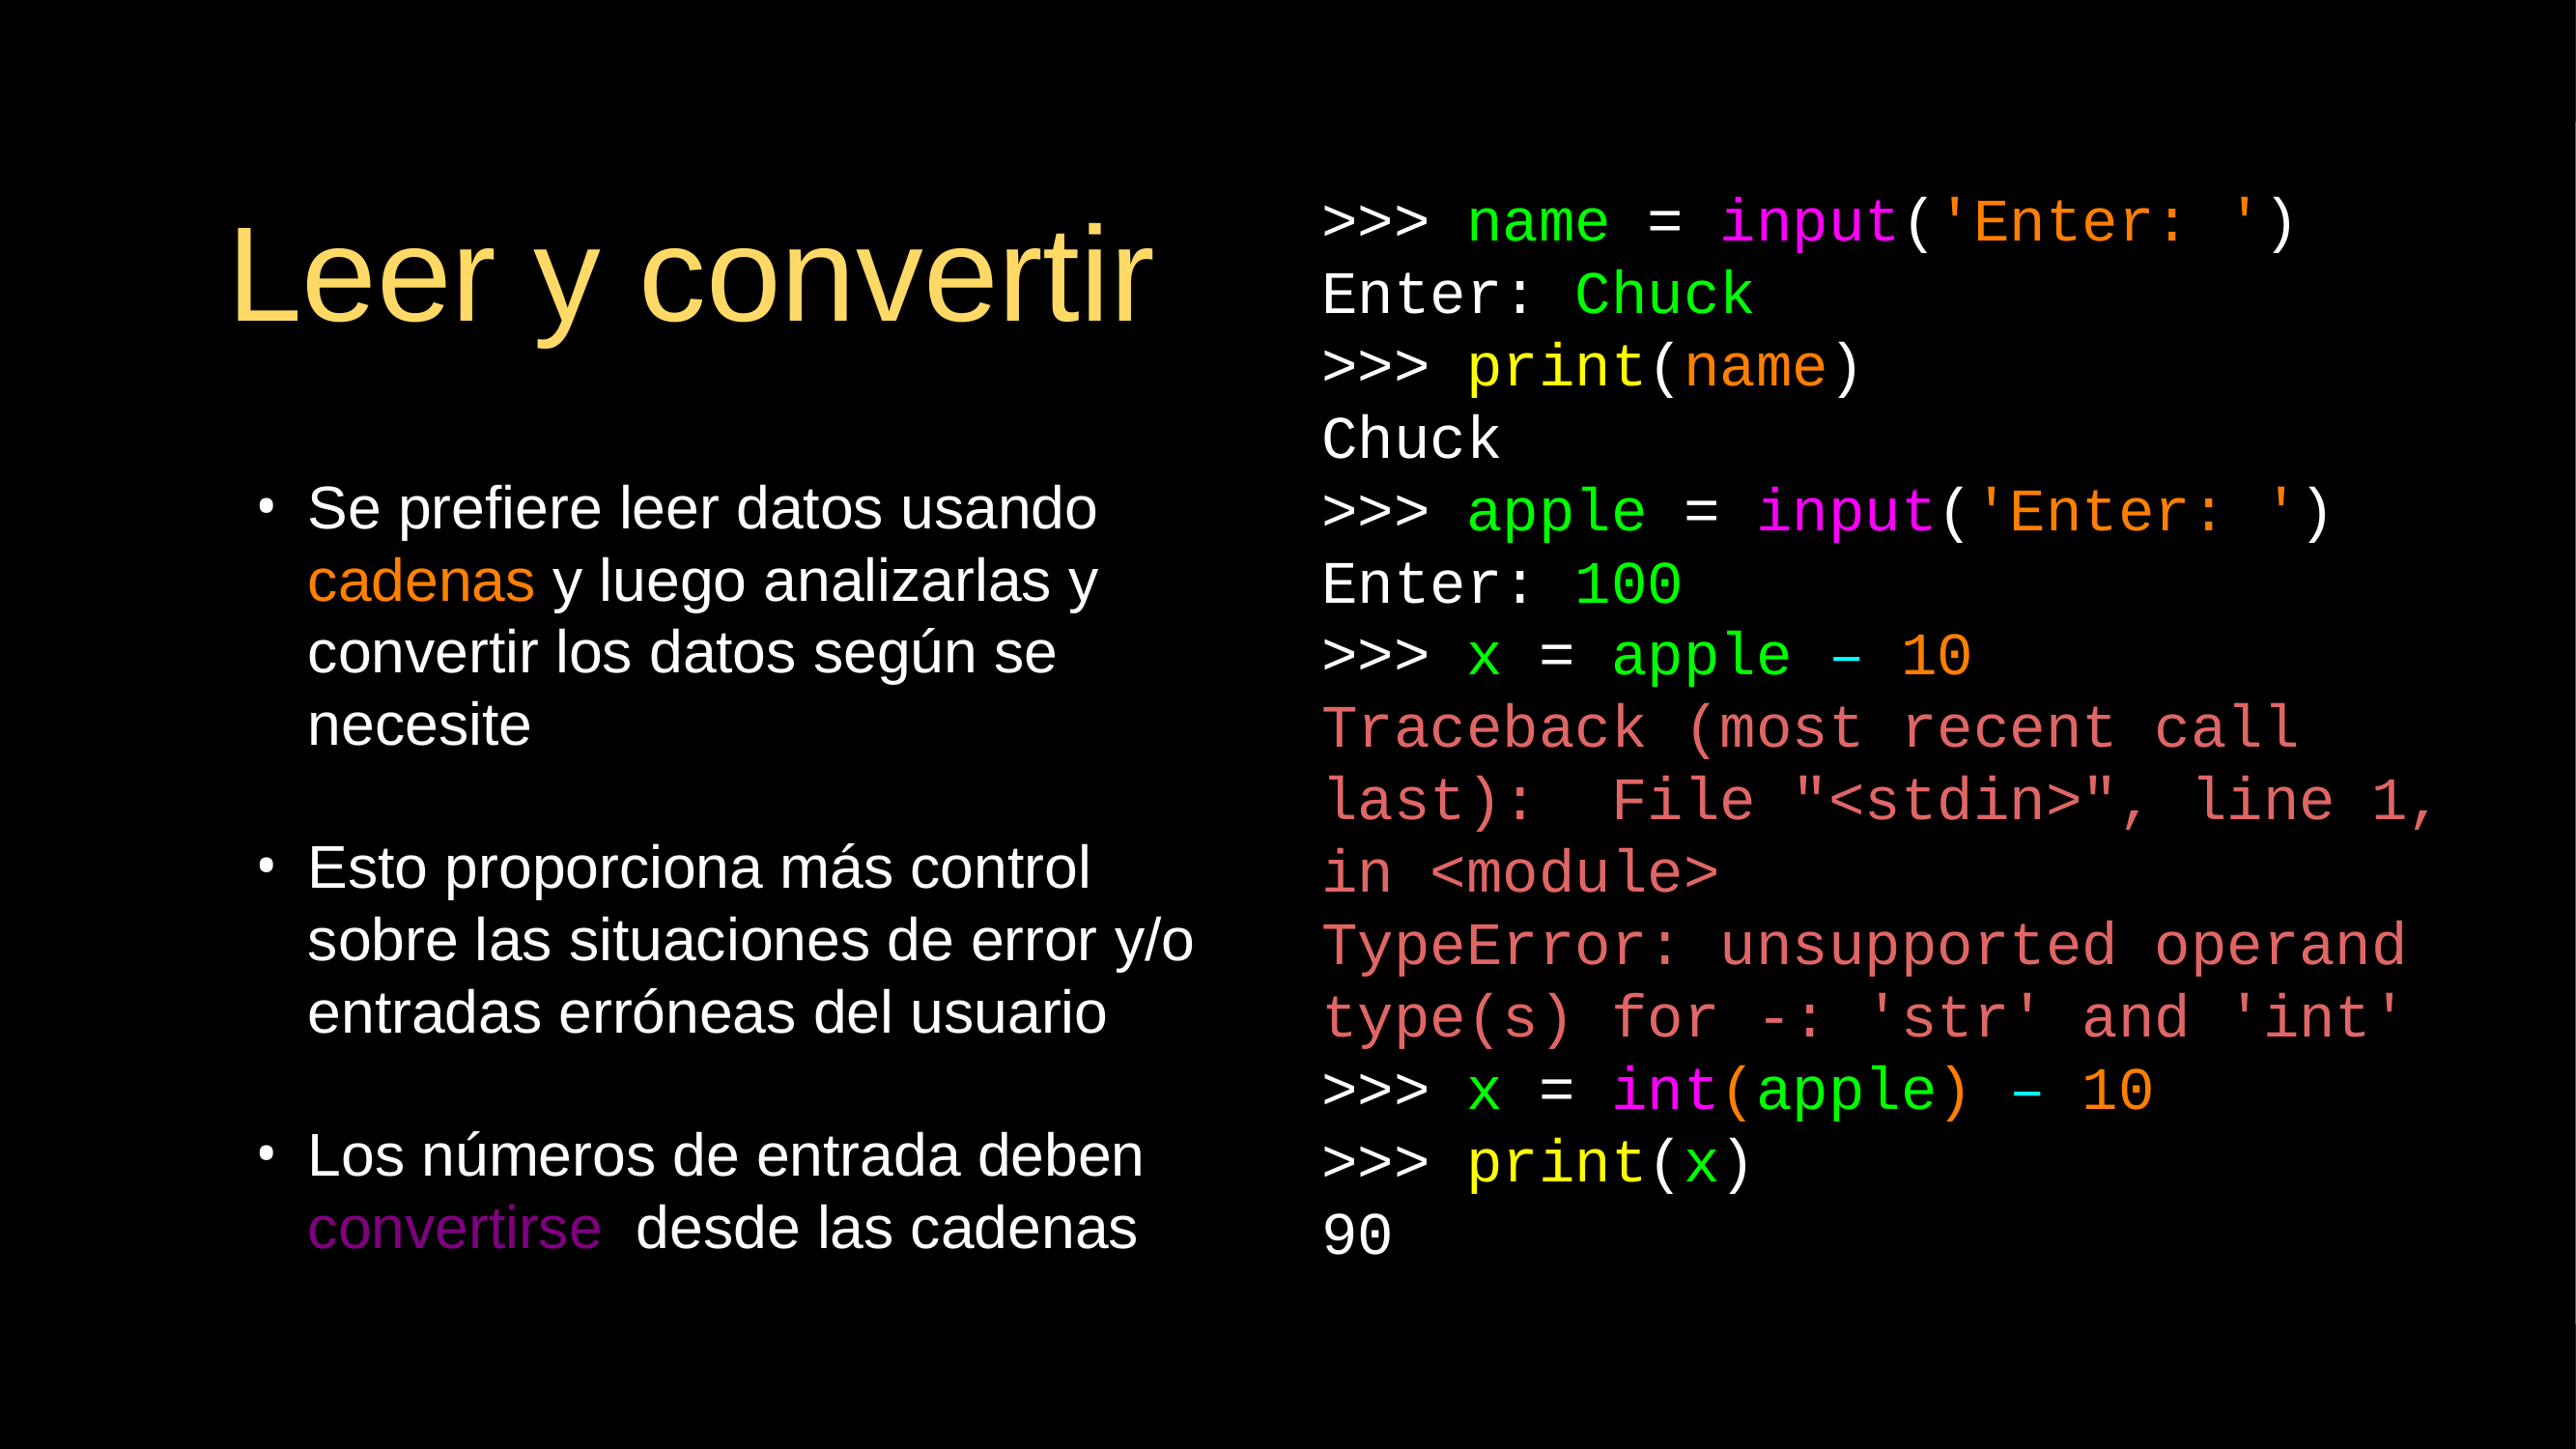

# Leer y convertir
>>> name = input('Enter: ')
Enter: Chuck
>>> print(name)
Chuck
>>> apple = input('Enter: ')
Enter: 100
>>> x = apple – 10
Traceback (most recent call last): File "<stdin>", line 1, in <module>
TypeError: unsupported operand type(s) for -: 'str' and 'int'
>>> x = int(apple) – 10
>>> print(x)
90
Se prefiere leer datos usando cadenas y luego analizarlas y convertir los datos según se necesite
Esto proporciona más control sobre las situaciones de error y/o entradas erróneas del usuario
Los números de entrada deben convertirse desde las cadenas